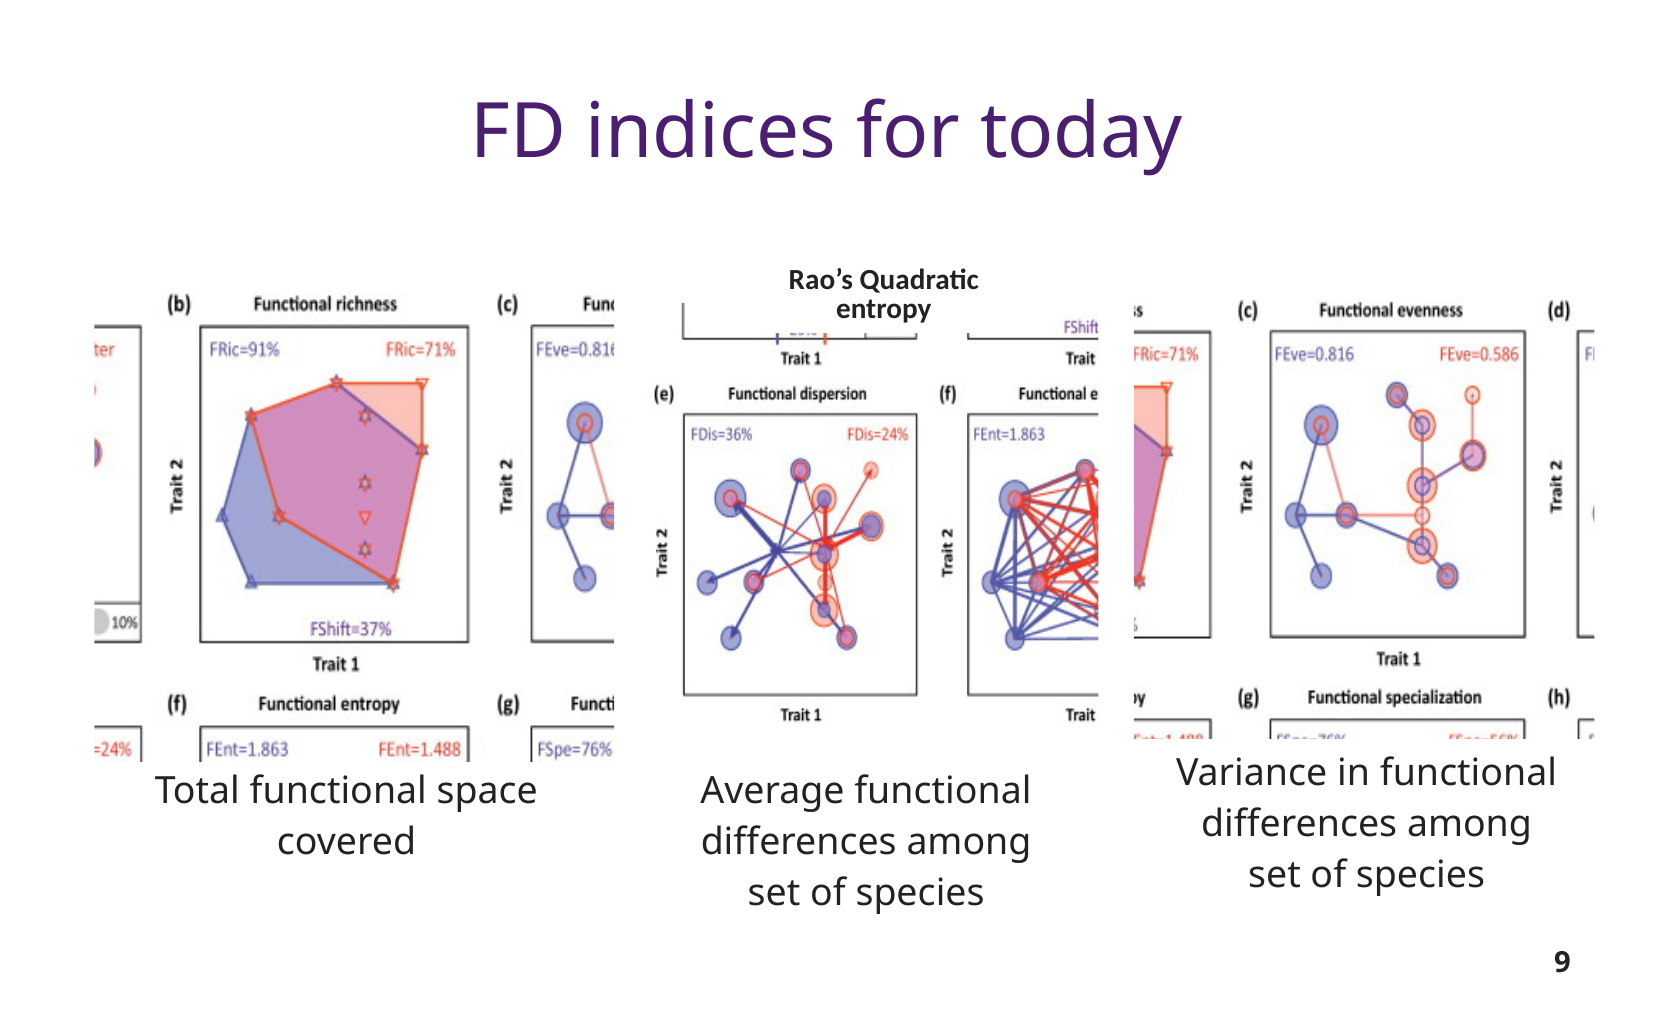

# FD indices for today
Rao’s Quadratic entropy
Variance in functional differences among set of species
Total functional space covered
Average functional differences among
set of species
9